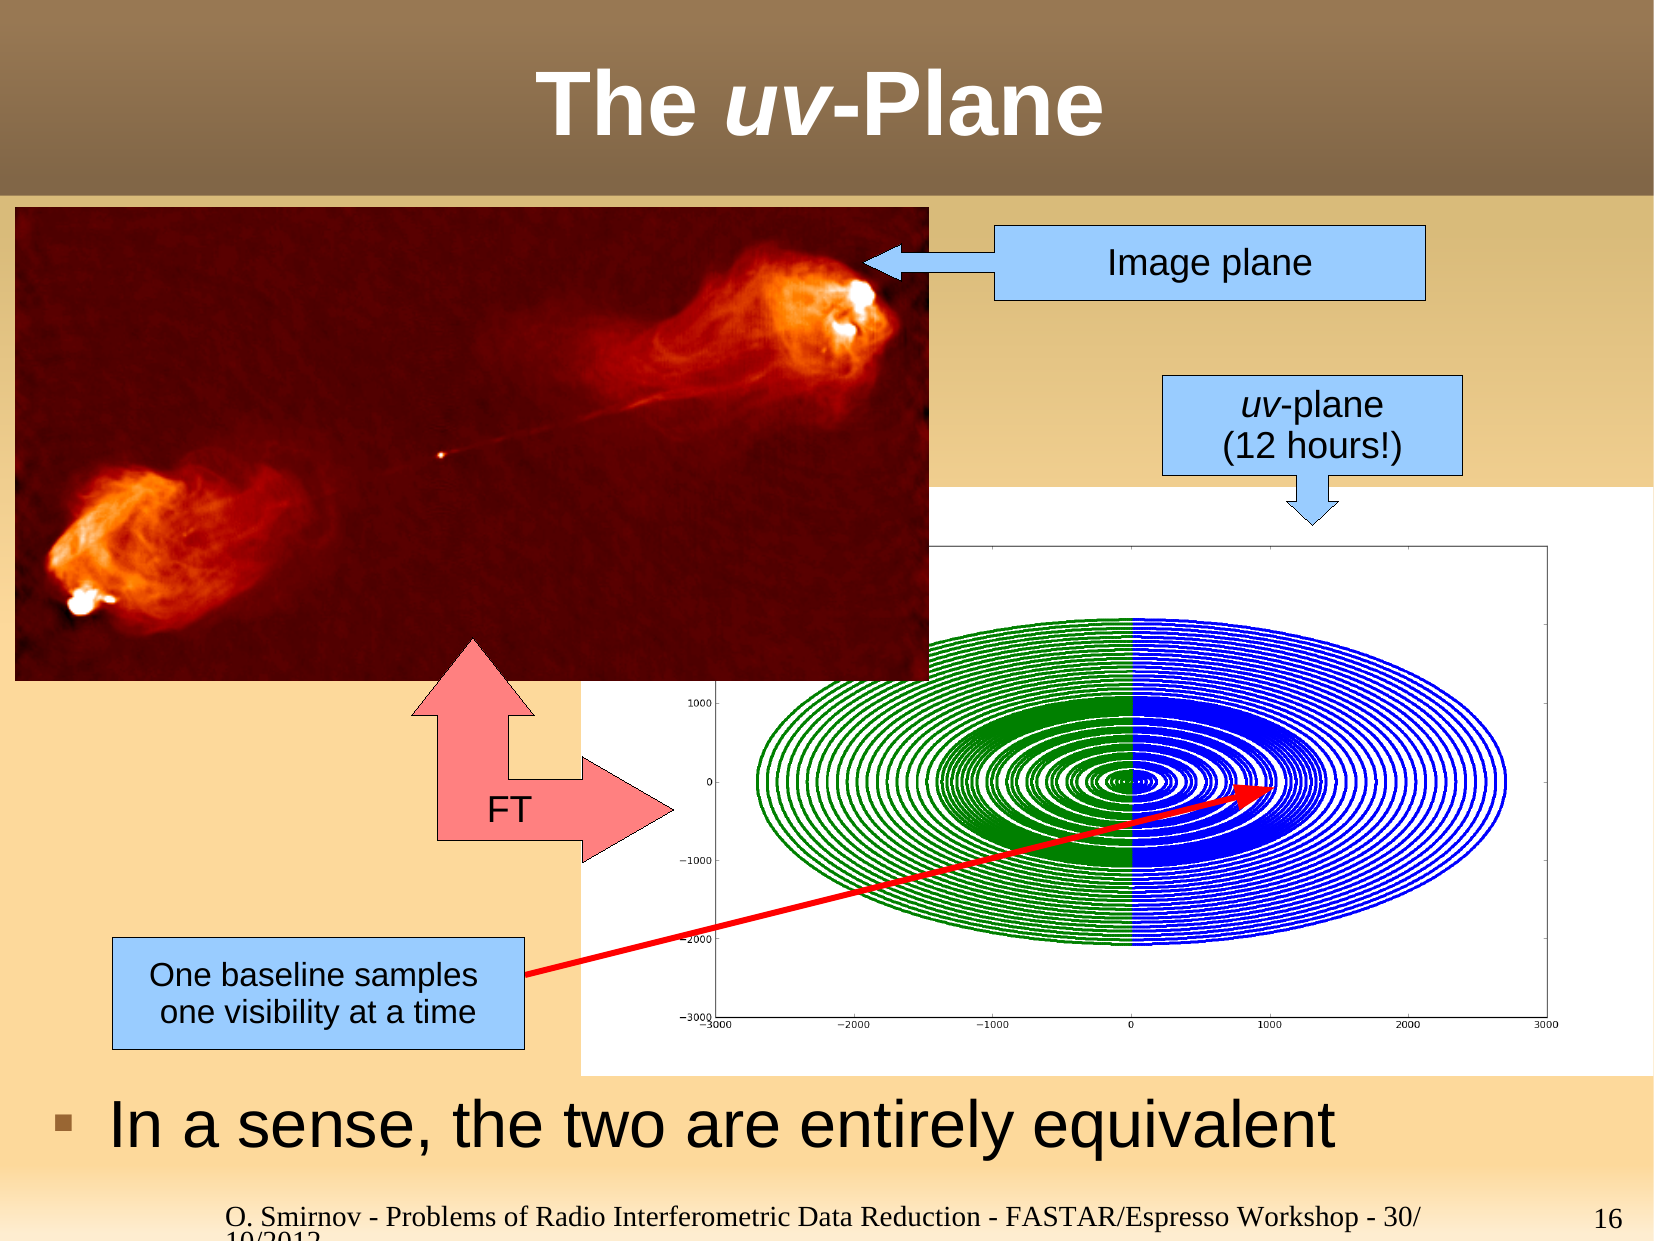

# The uv-Plane
Image plane
uv-plane
(12 hours!)
FT
One baseline samples
one visibility at a time
In a sense, the two are entirely equivalent
O. Smirnov - Problems of Radio Interferometric Data Reduction - FASTAR/Espresso Workshop - 30/10/2012
16